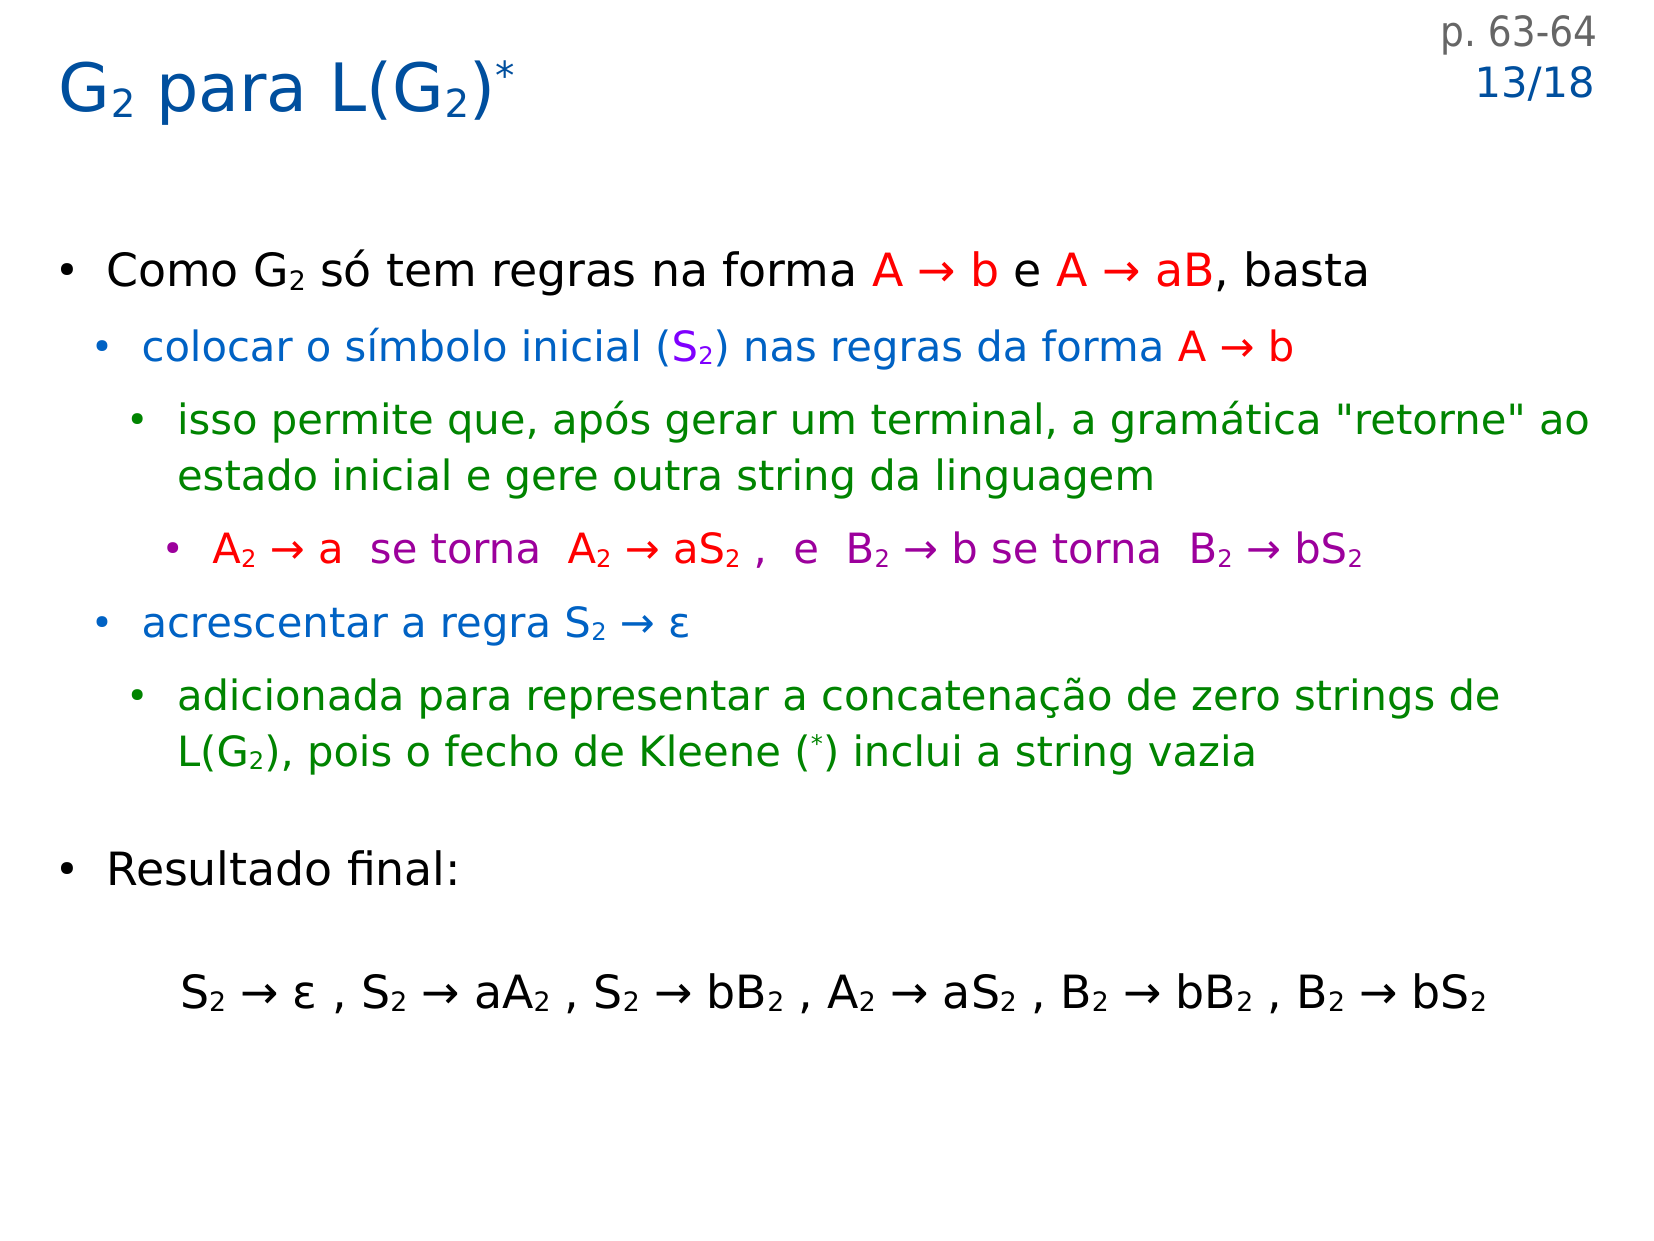

p. 63-64
# G2 para L(G2)*
13
Como G2 só tem regras na forma A → b e A → aB, basta
colocar o símbolo inicial (S2) nas regras da forma A → b
isso permite que, após gerar um terminal, a gramática "retorne" ao estado inicial e gere outra string da linguagem
A2 → a se torna A2 → aS2 , e B2 → b se torna B2 → bS2
acrescentar a regra S2 → ε
adicionada para representar a concatenação de zero strings de L(G2), pois o fecho de Kleene (*) inclui a string vazia
Resultado final:
	S2 → ε , S2 → aA2 , S2 → bB2 , A2 → aS2 , B2 → bB2 , B2 → bS2